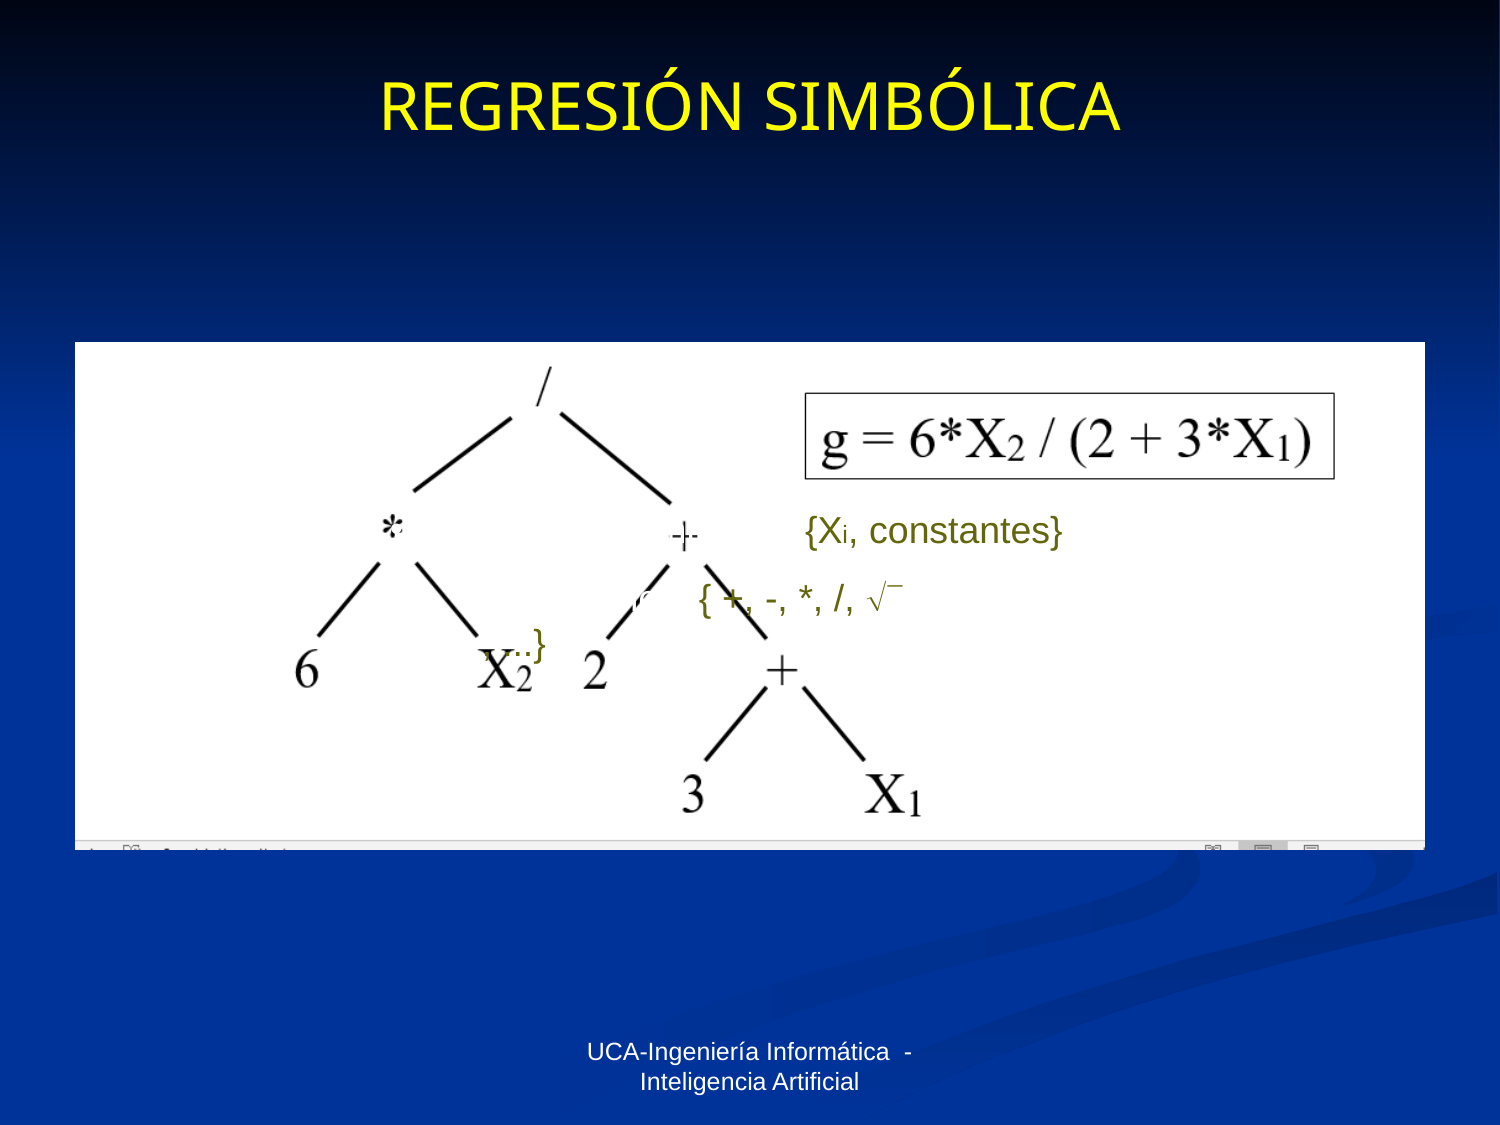

# REGRESIÓN SIMBÓLICA
Símbolos terminales: {Xi, constantes}
• Funciones: { +, -, *, /, Ö`	, ...}
UCA-Ingeniería Informática - Inteligencia Artificial